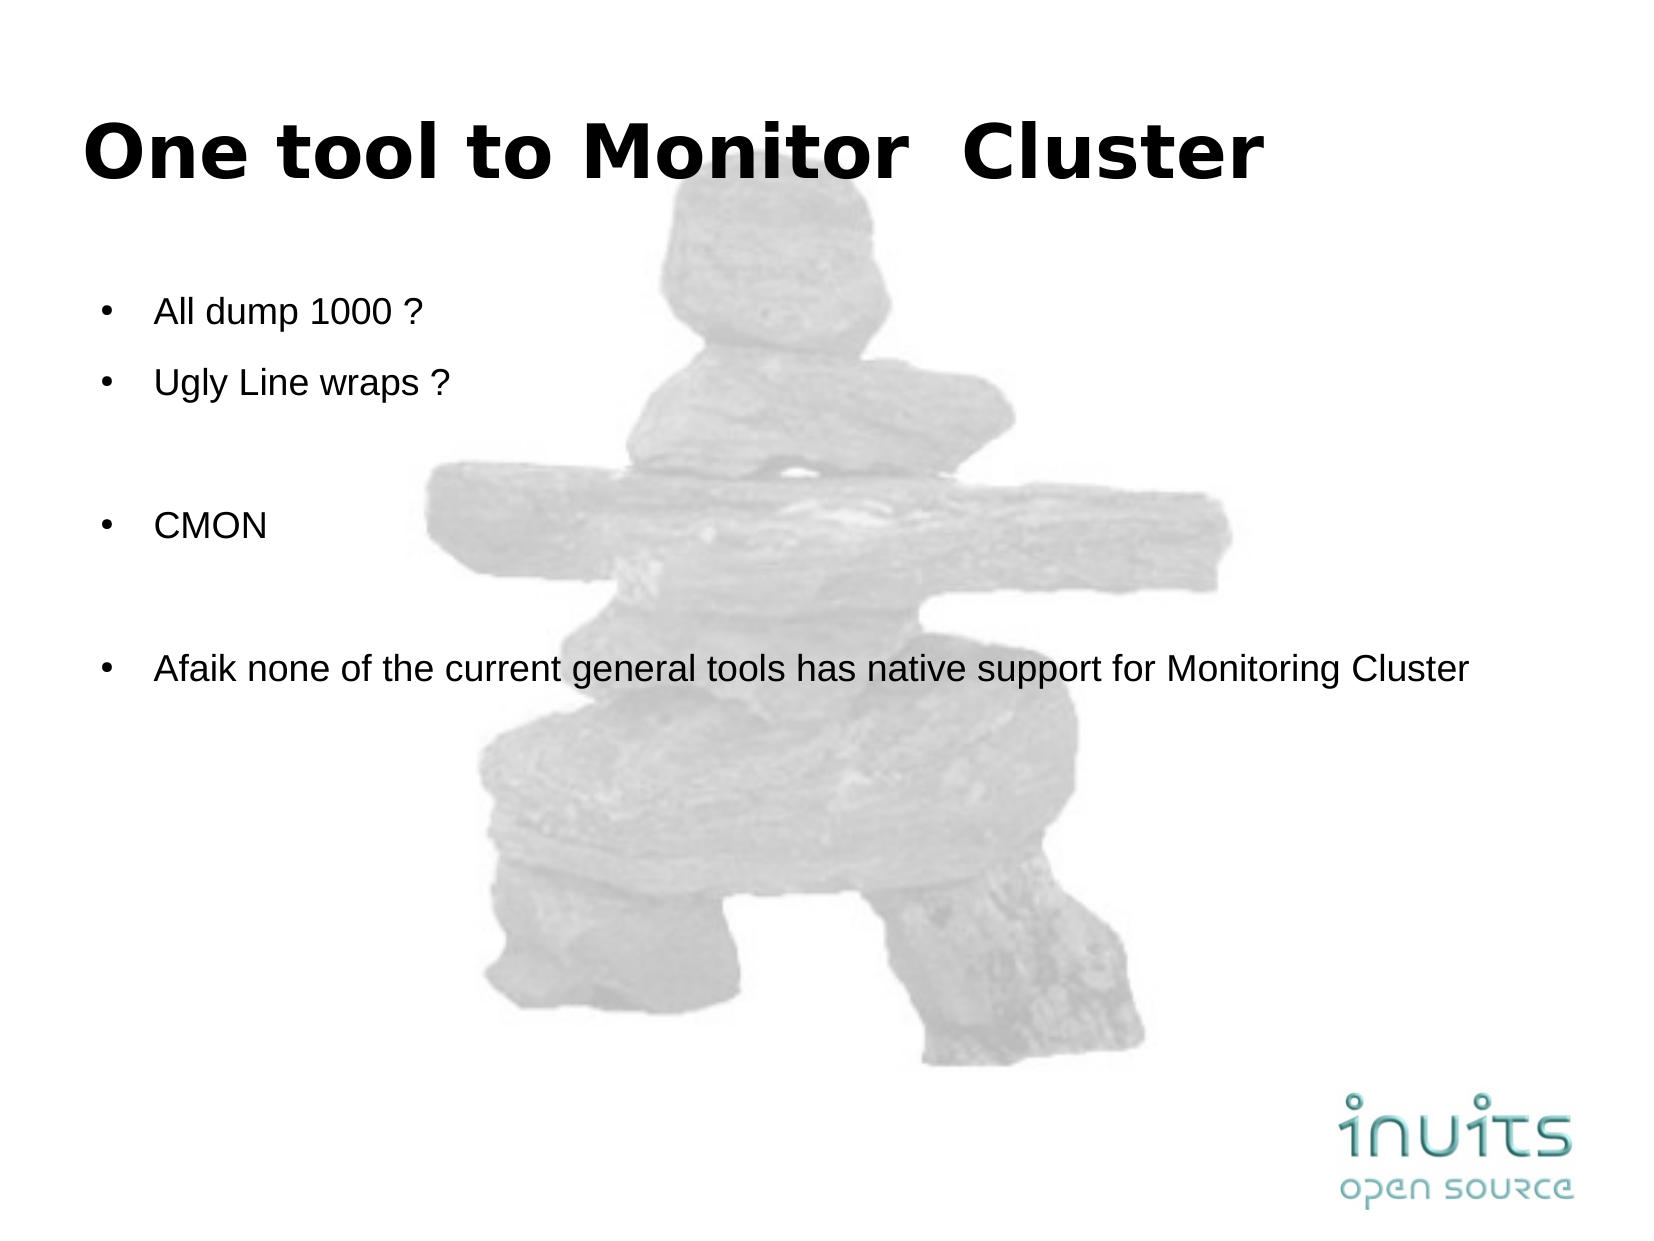

# One tool to Monitor Cluster
All dump 1000 ?
Ugly Line wraps ?
CMON
Afaik none of the current general tools has native support for Monitoring Cluster
17